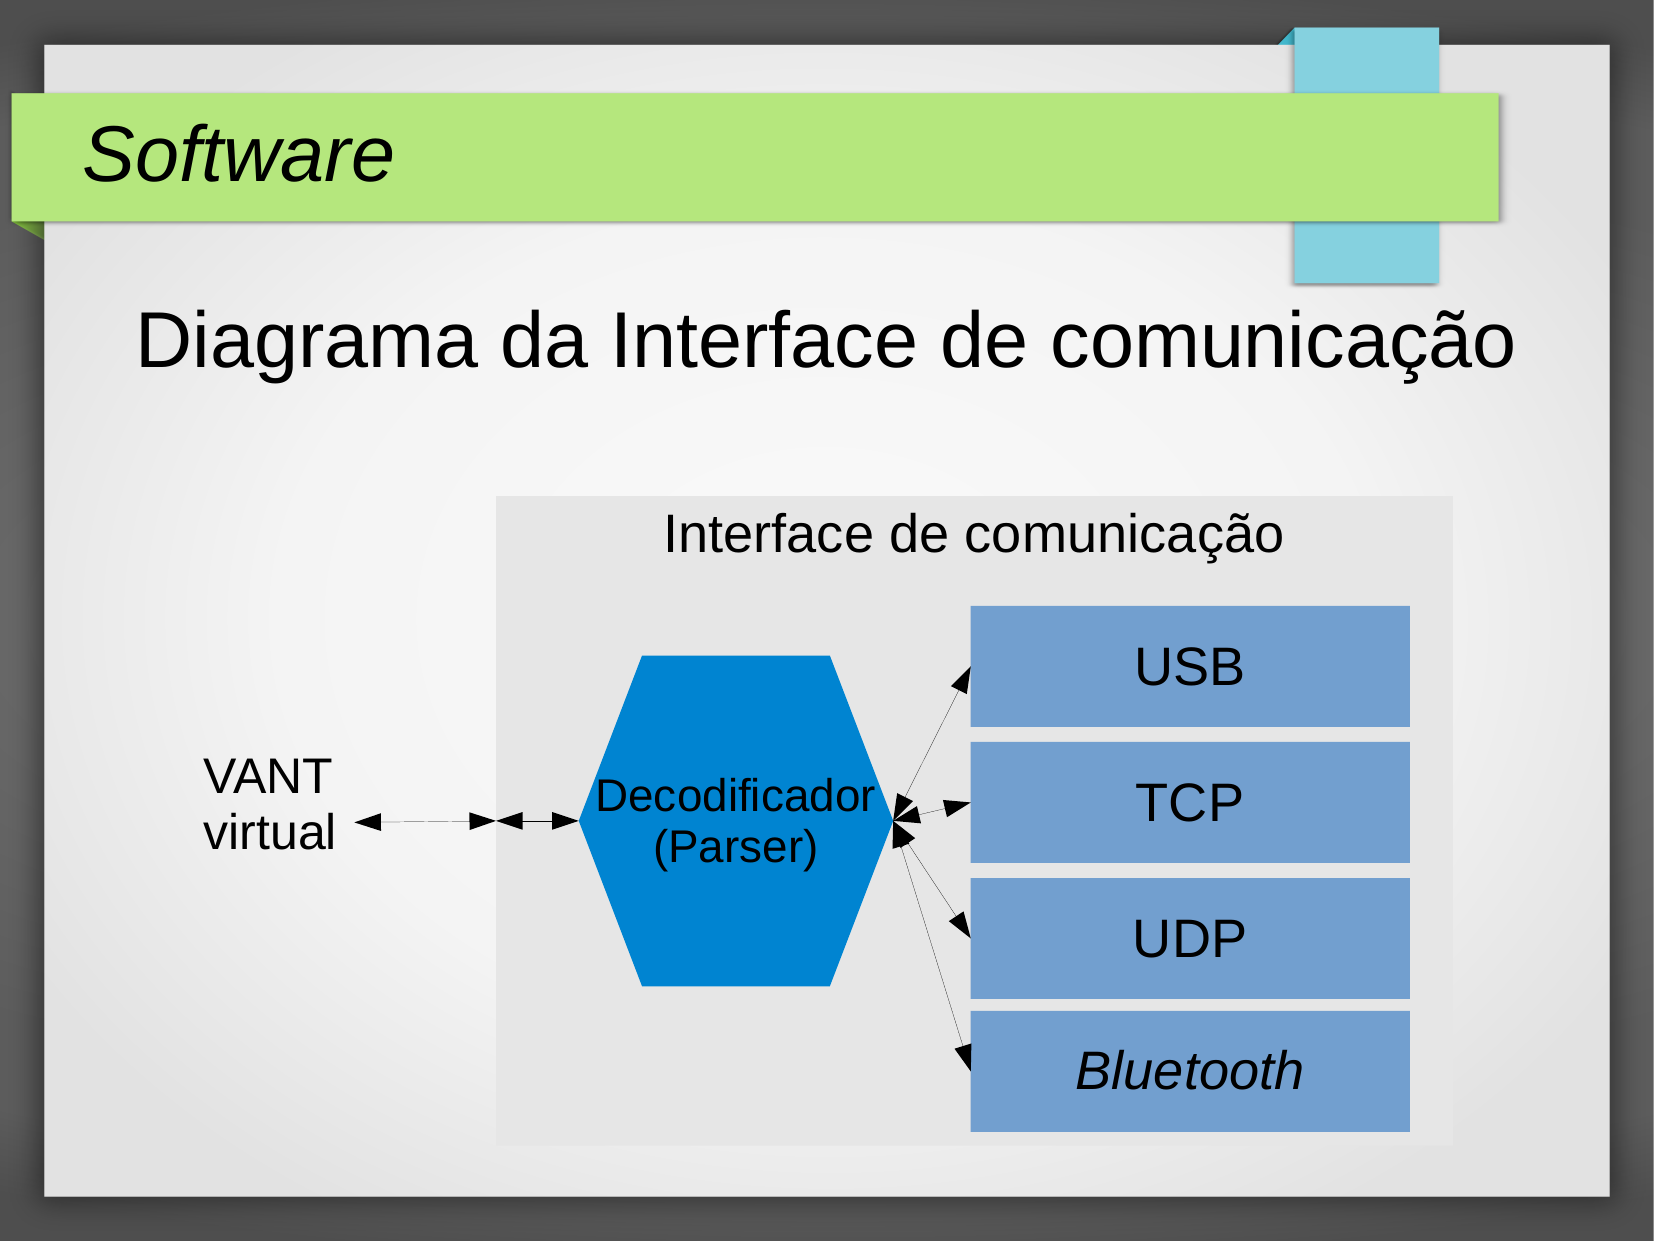

# Software
Diagrama da Interface de comunicação
Interface de comunicação
USB
Decodificador
(Parser)
VANT virtual
TCP
UDP
Bluetooth